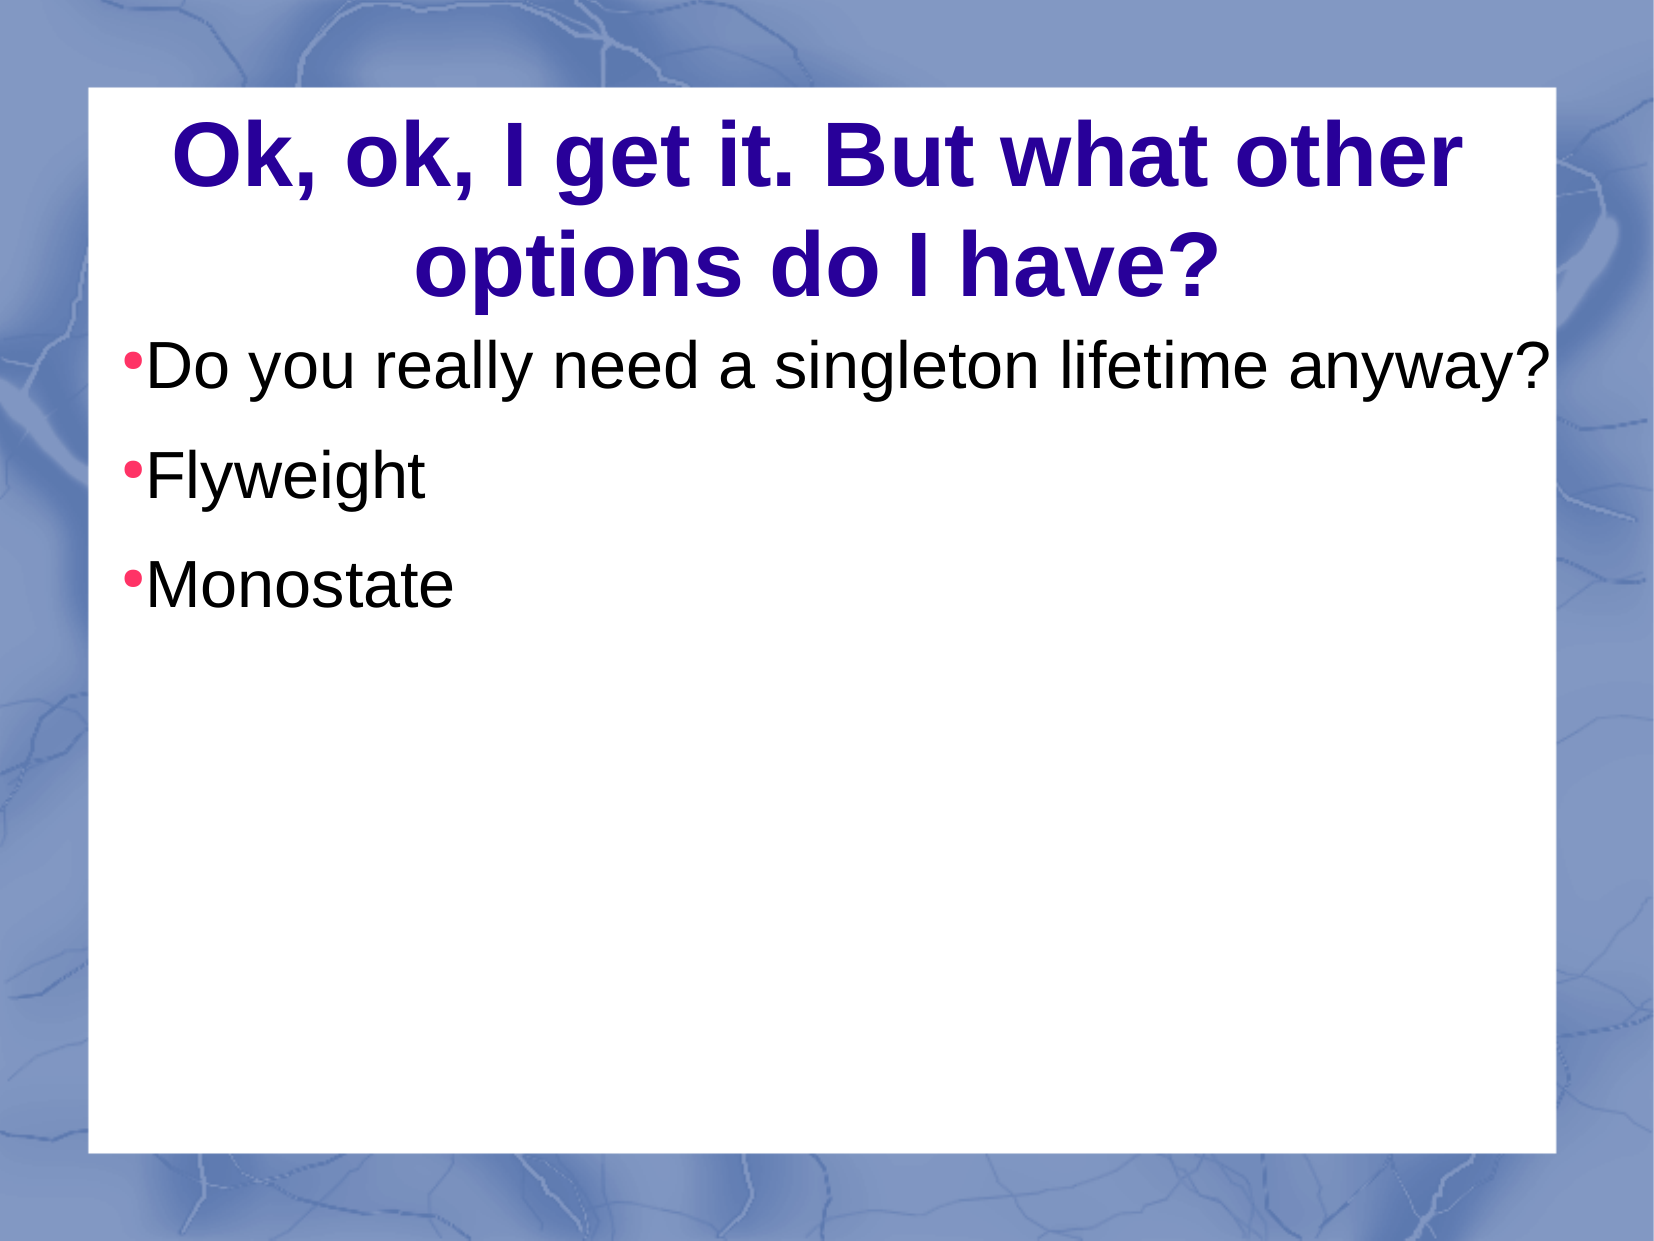

# Ok, ok, I get it. But what other options do I have?
Do you really need a singleton lifetime anyway?
Flyweight
Monostate